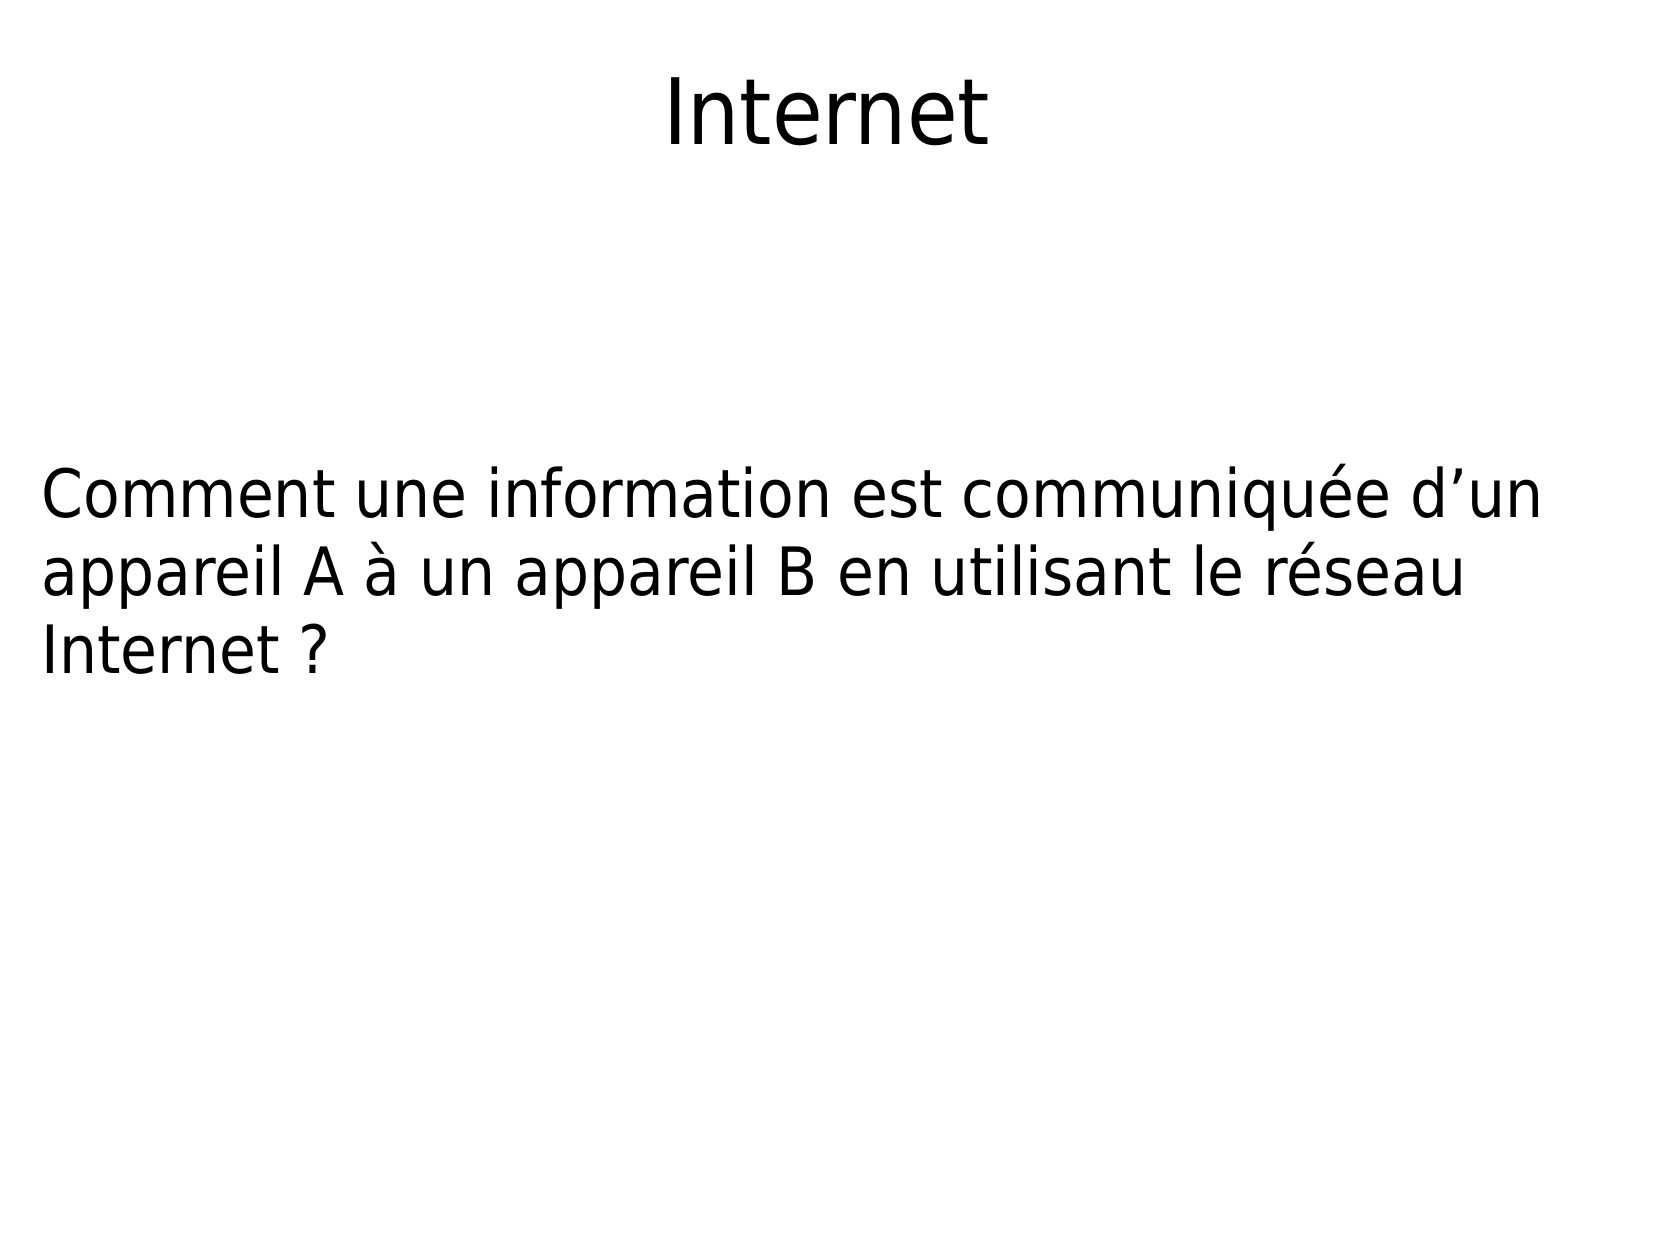

# Internet
Comment une information est communiquée d’un appareil A à un appareil B en utilisant le réseau Internet ?